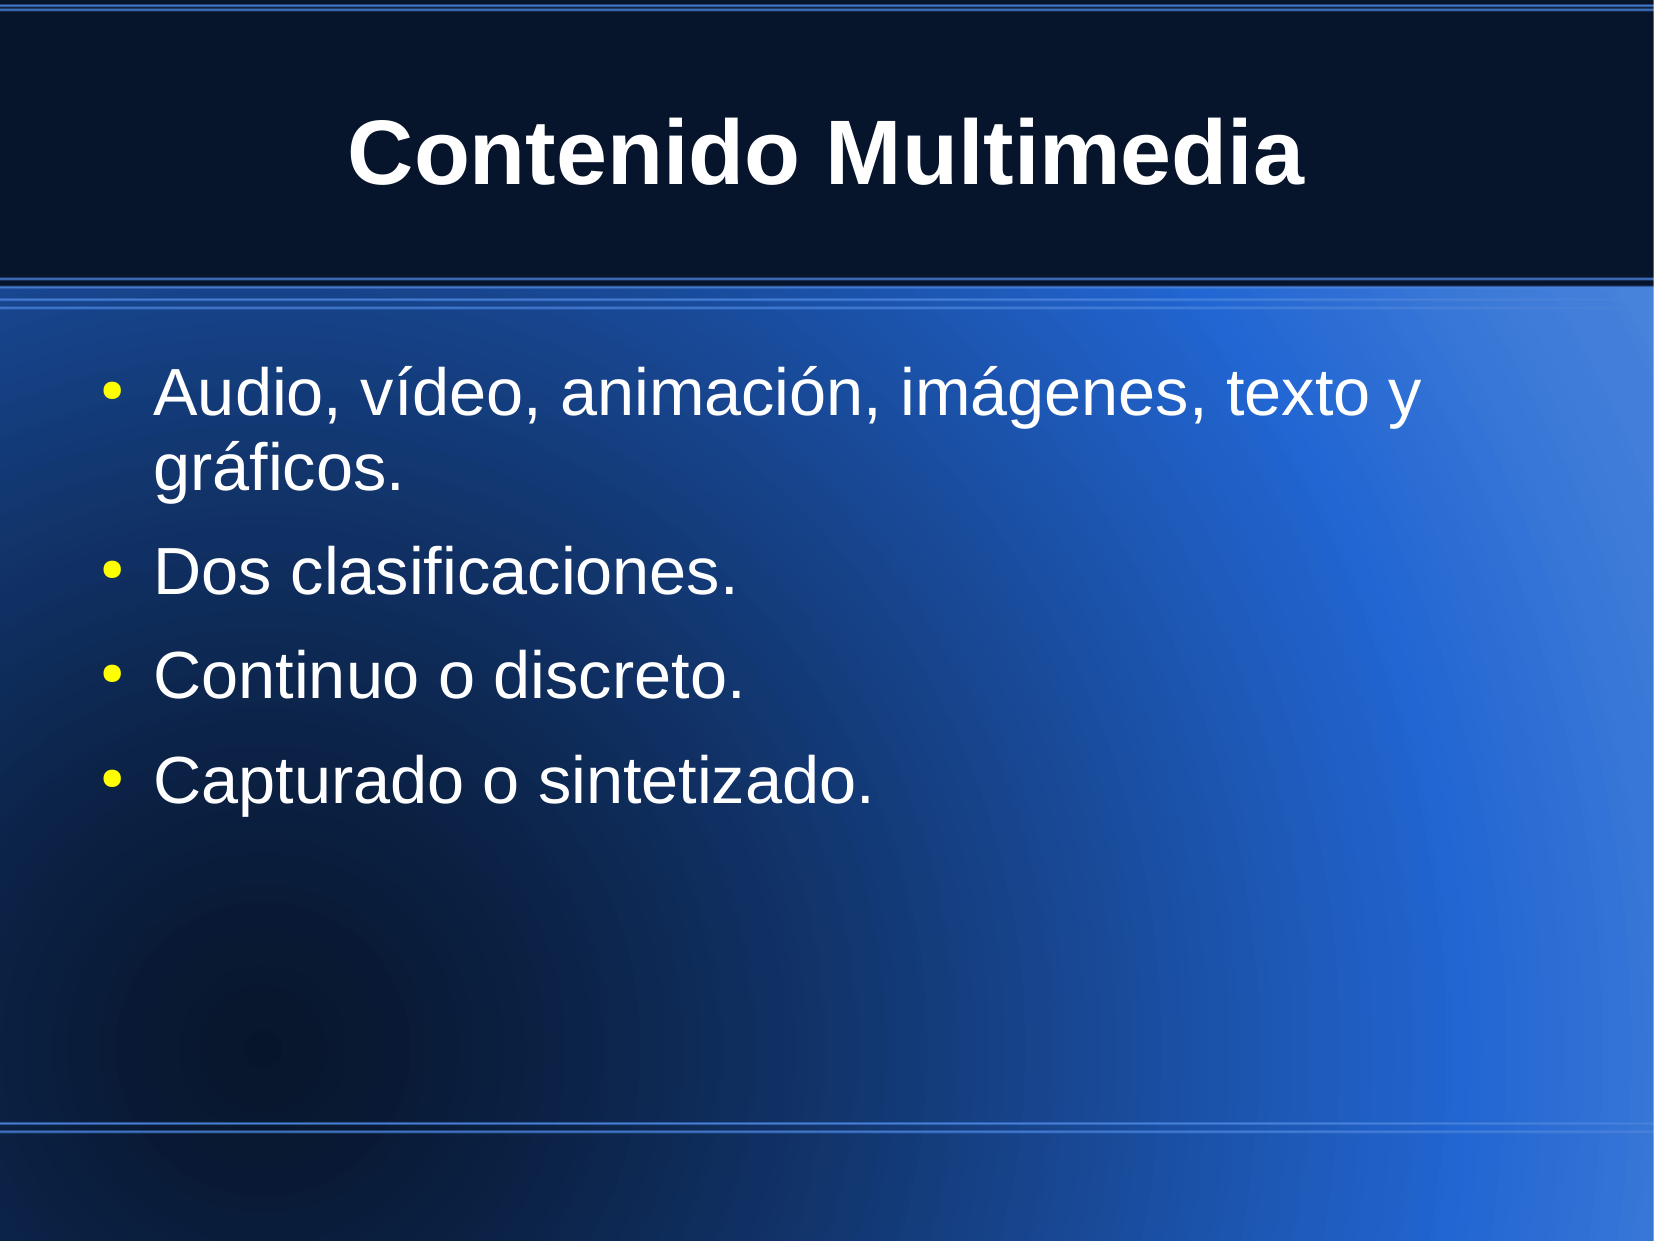

# Contenido Multimedia
Audio, vídeo, animación, imágenes, texto y gráficos.
Dos clasificaciones.
Continuo o discreto.
Capturado o sintetizado.